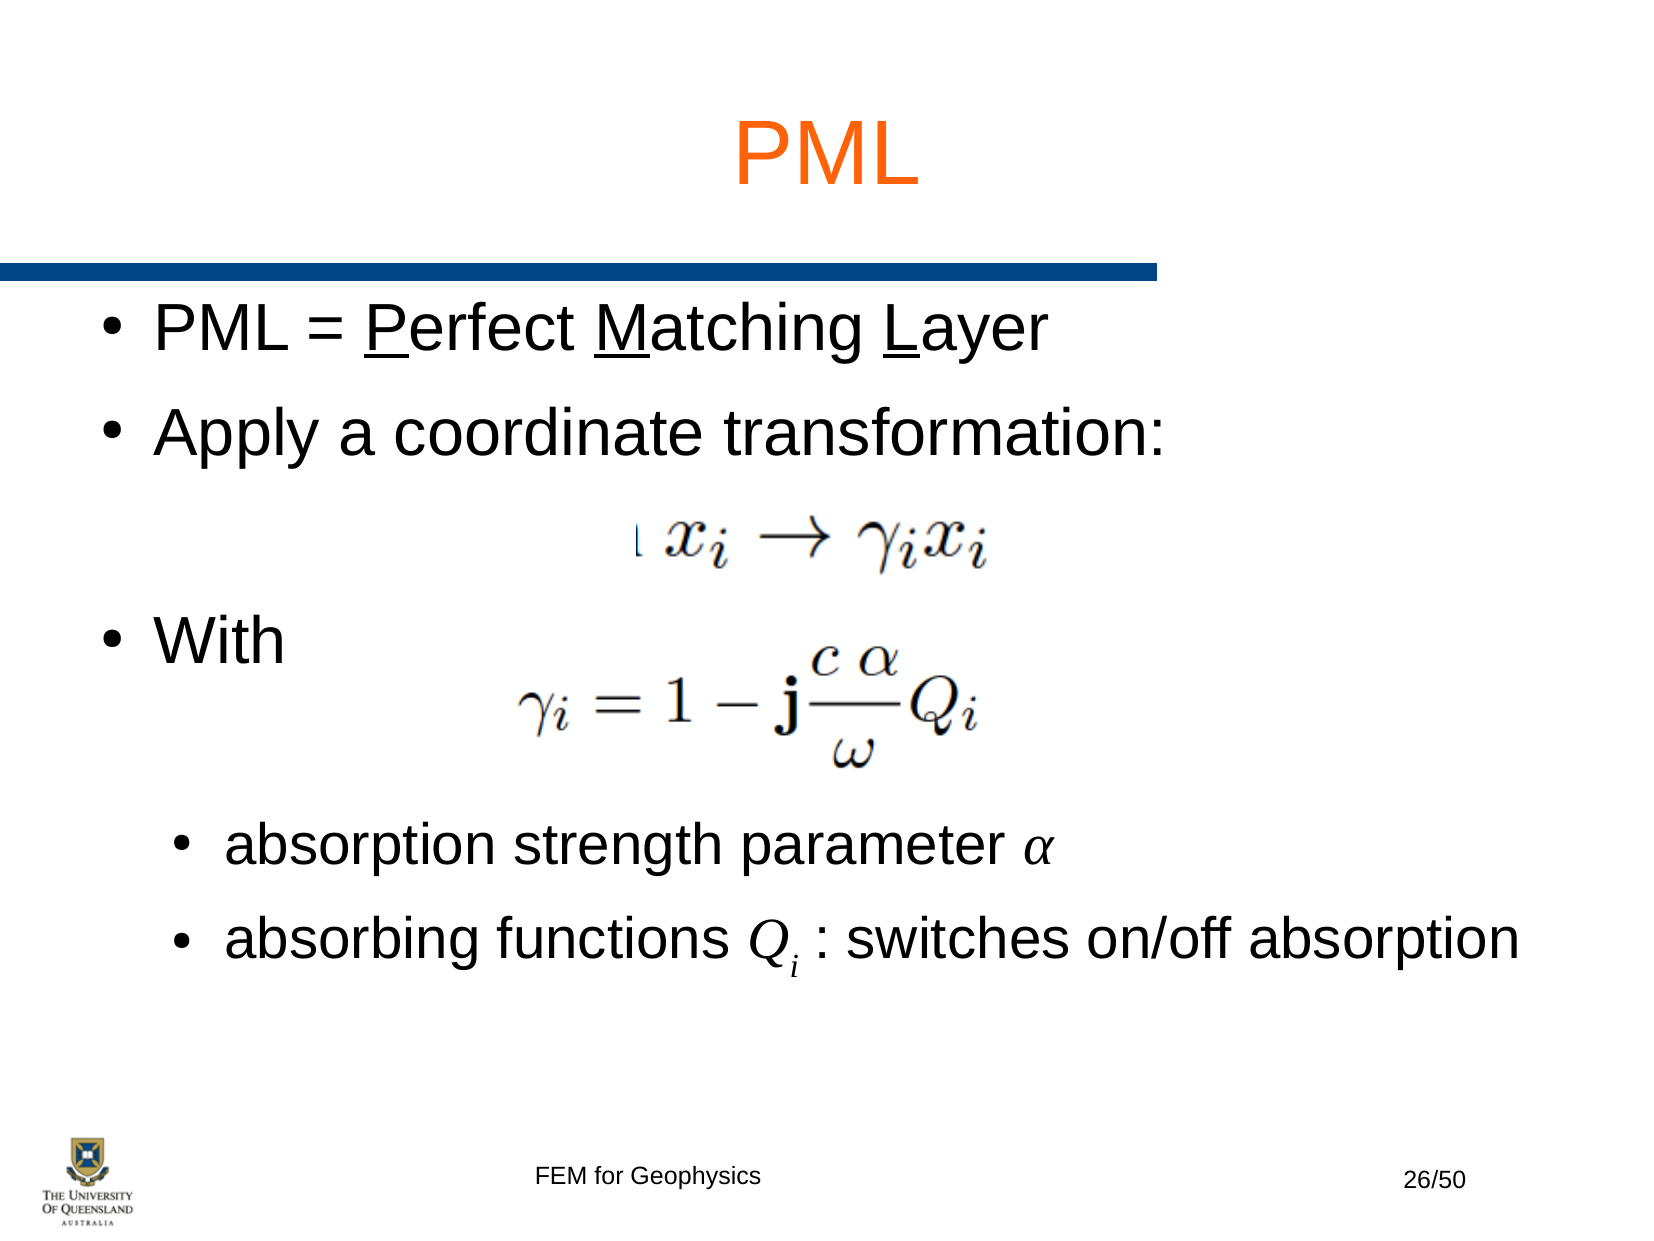

# PML
PML = Perfect Matching Layer
Apply a coordinate transformation:
With
absorption strength parameter α
absorbing functions Qi : switches on/off absorption